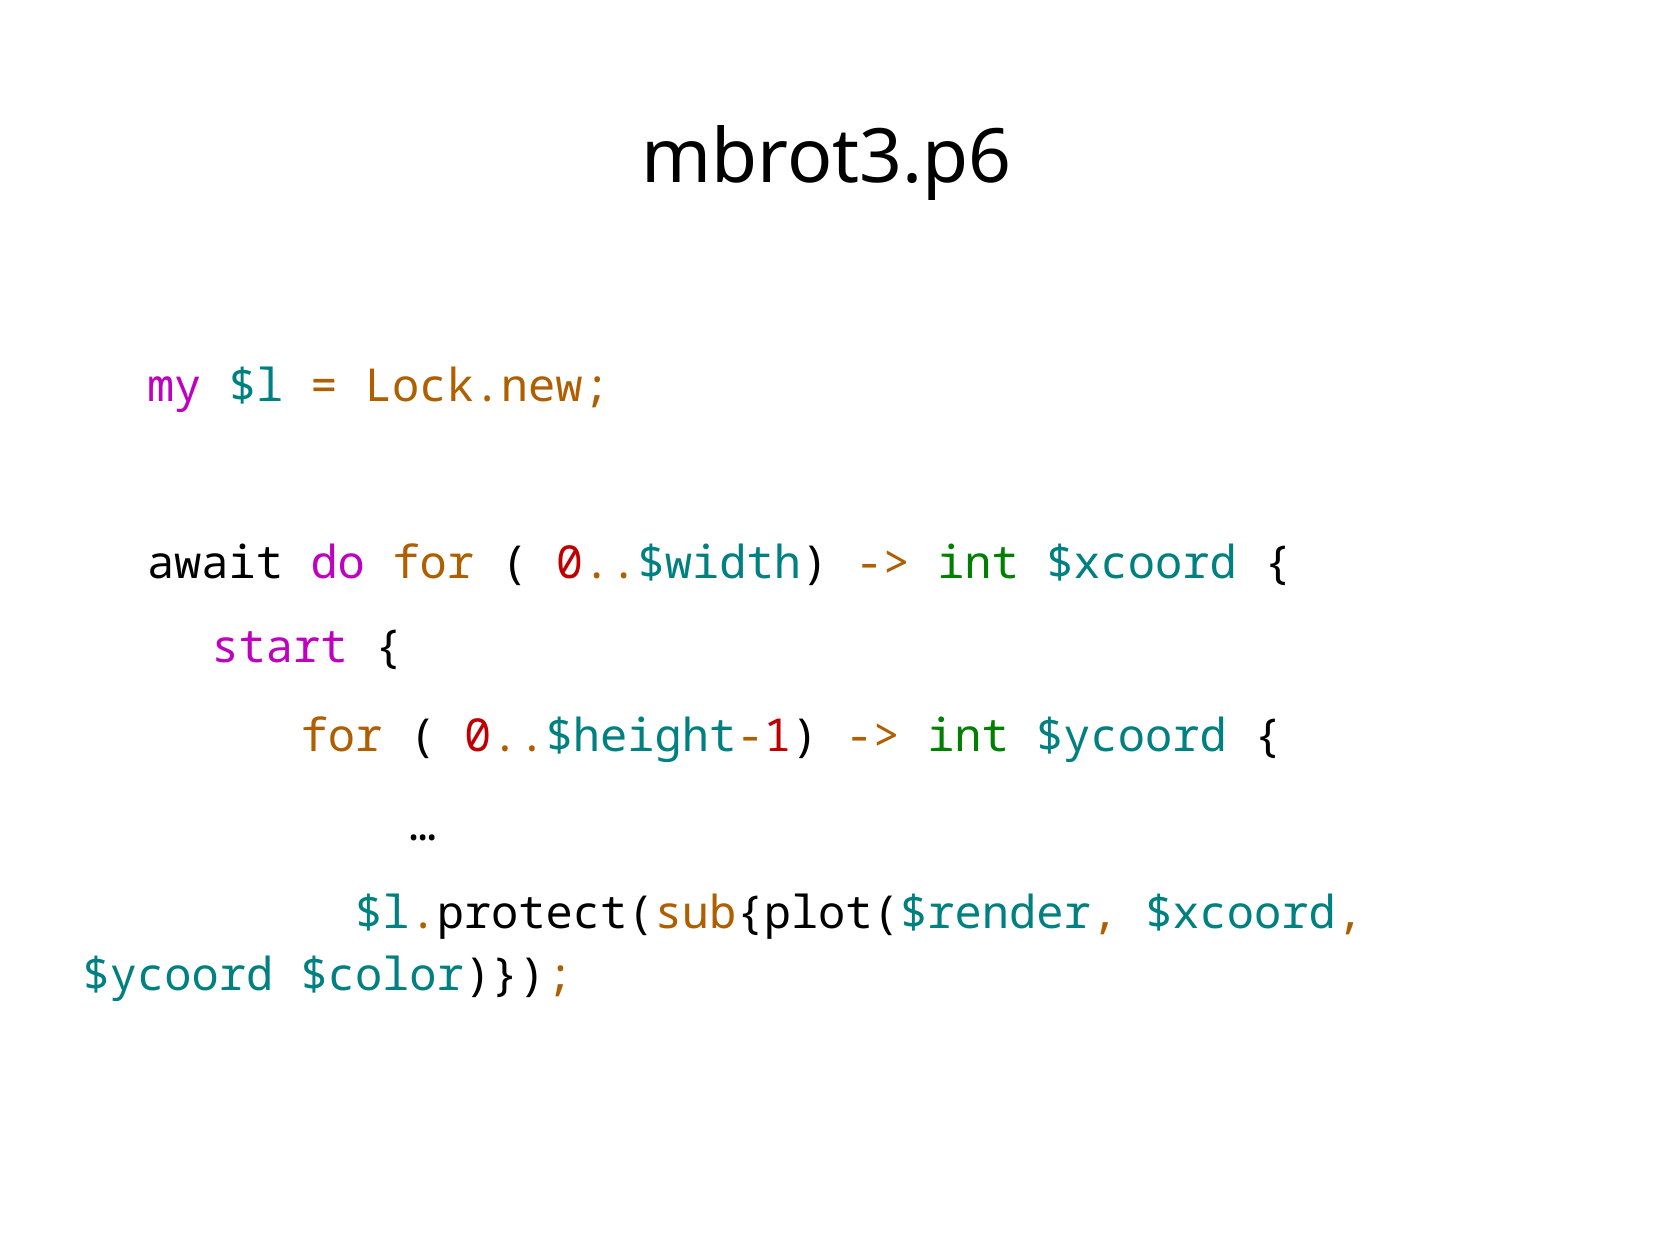

# mbrot3.p6
my $l = Lock.new;
await do for ( 0..$width) -> int $xcoord {
start {
 for ( 0..$height-1) -> int $ycoord {
 …
 $l.protect(sub{plot($render, $xcoord, $ycoord $color)});